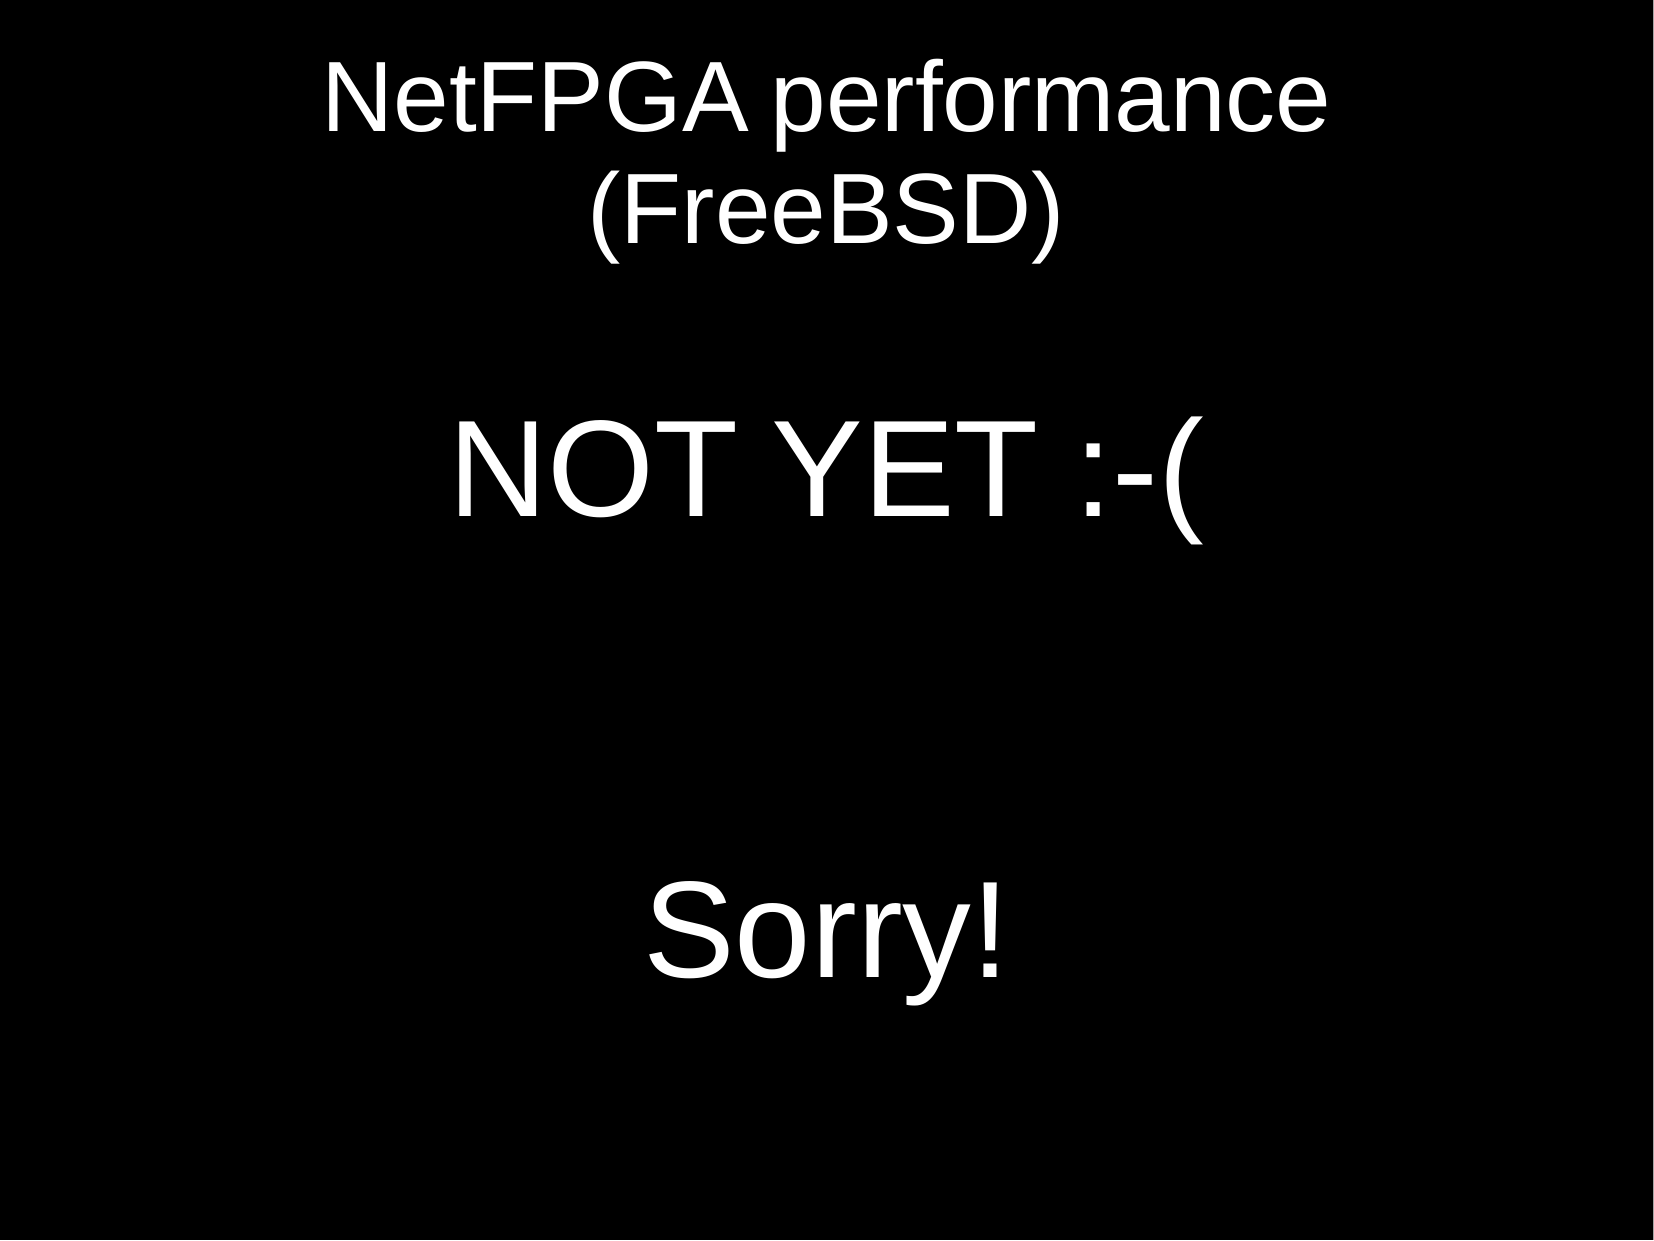

# NetFPGA performance (FreeBSD)
NOT YET :-(
Sorry!